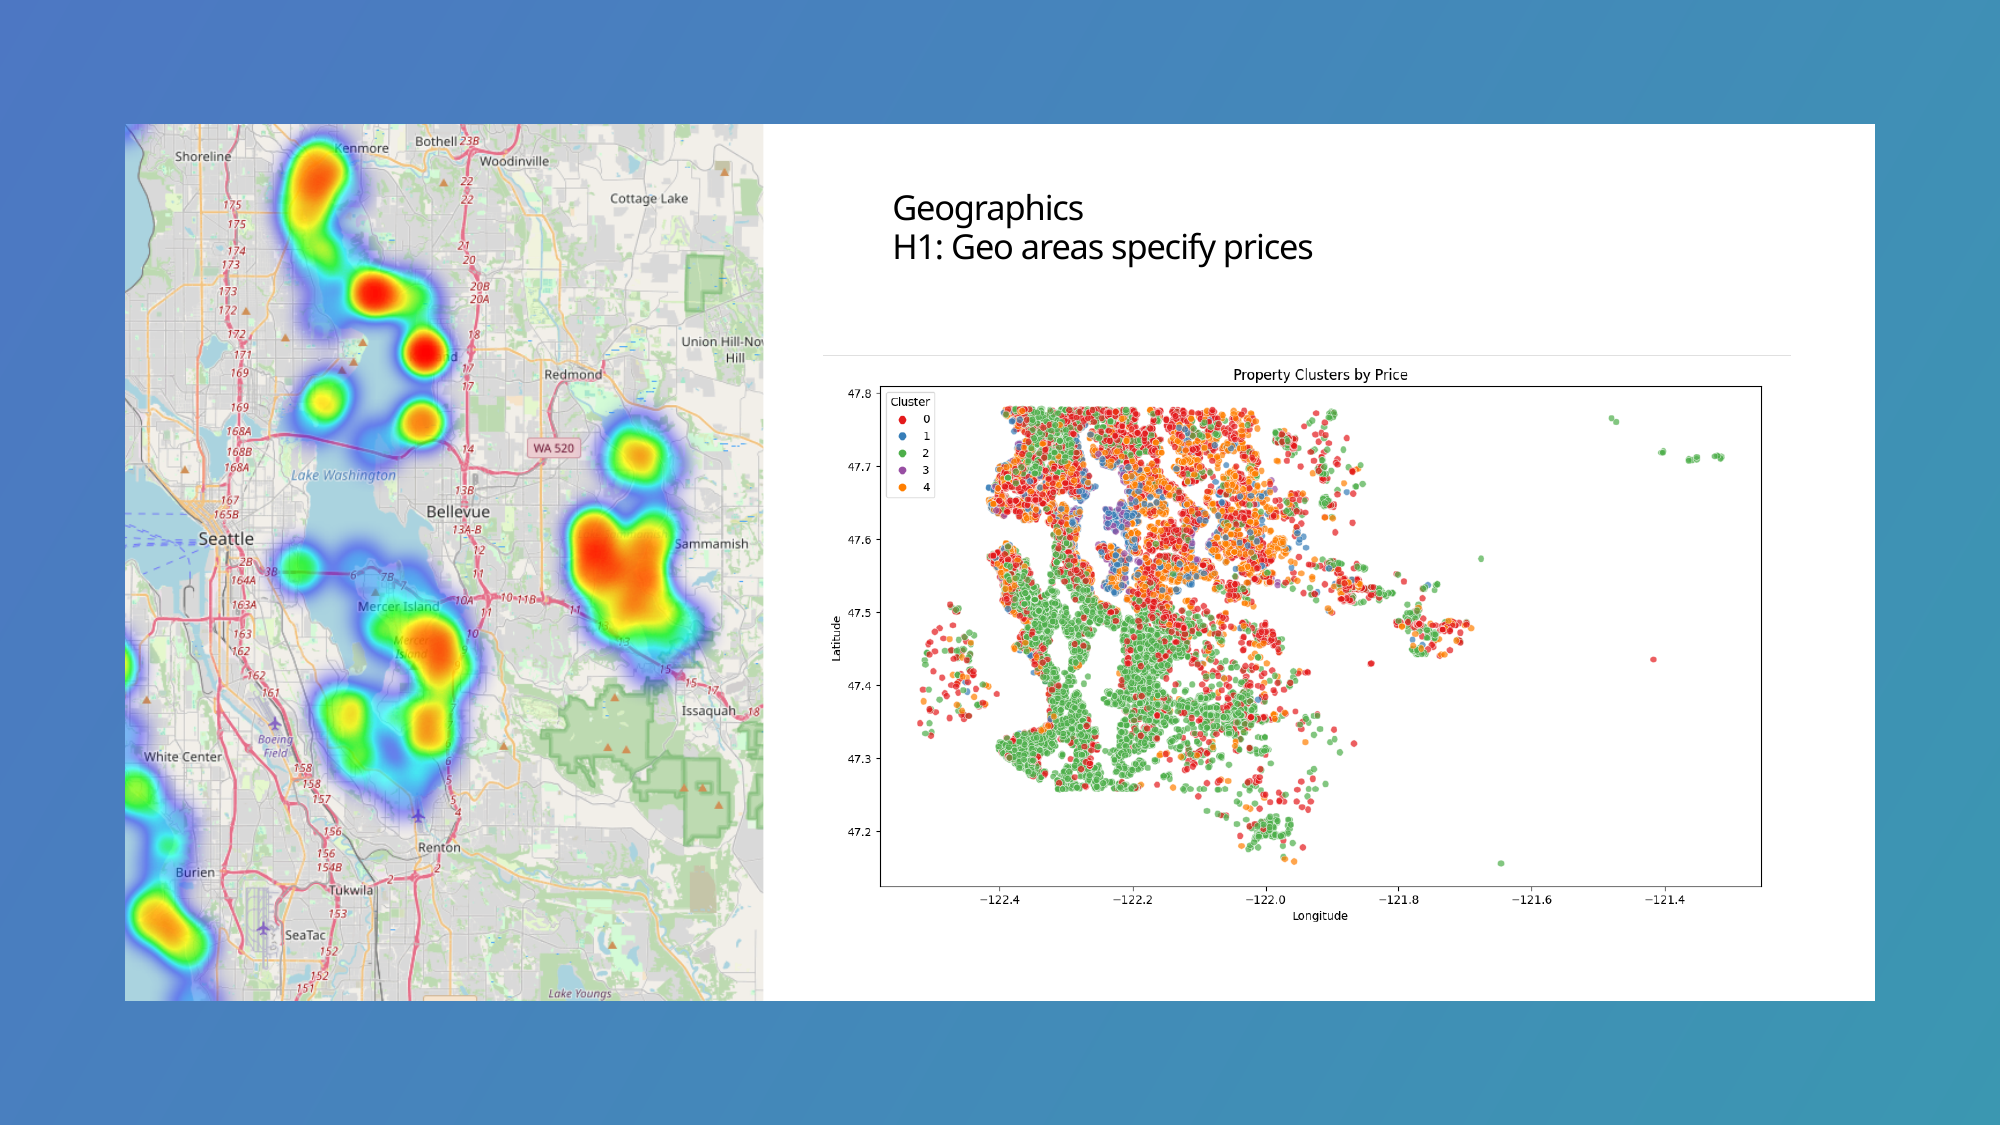

# Geographics H1: Geo areas specify prices